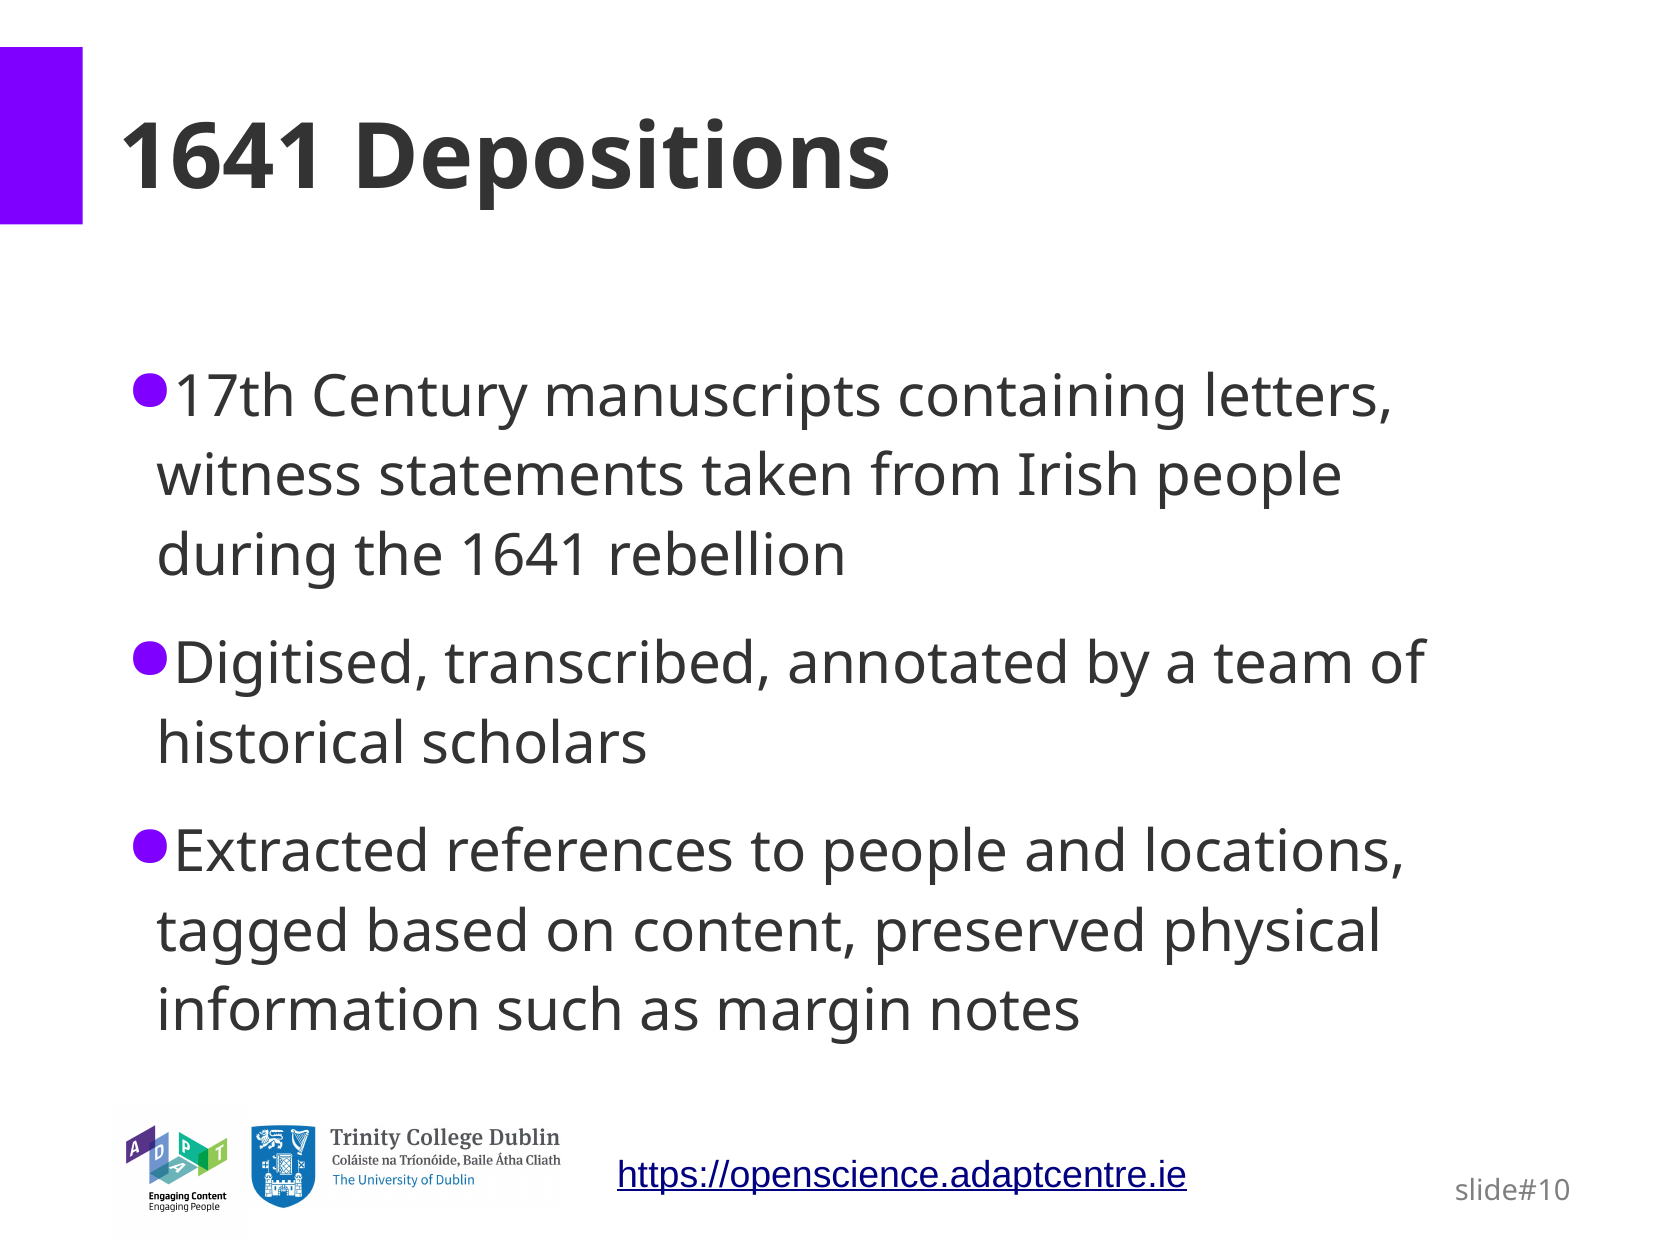

# 1641 Depositions
17th Century manuscripts containing letters, witness statements taken from Irish people during the 1641 rebellion
Digitised, transcribed, annotated by a team of historical scholars
Extracted references to people and locations, tagged based on content, preserved physical information such as margin notes
10